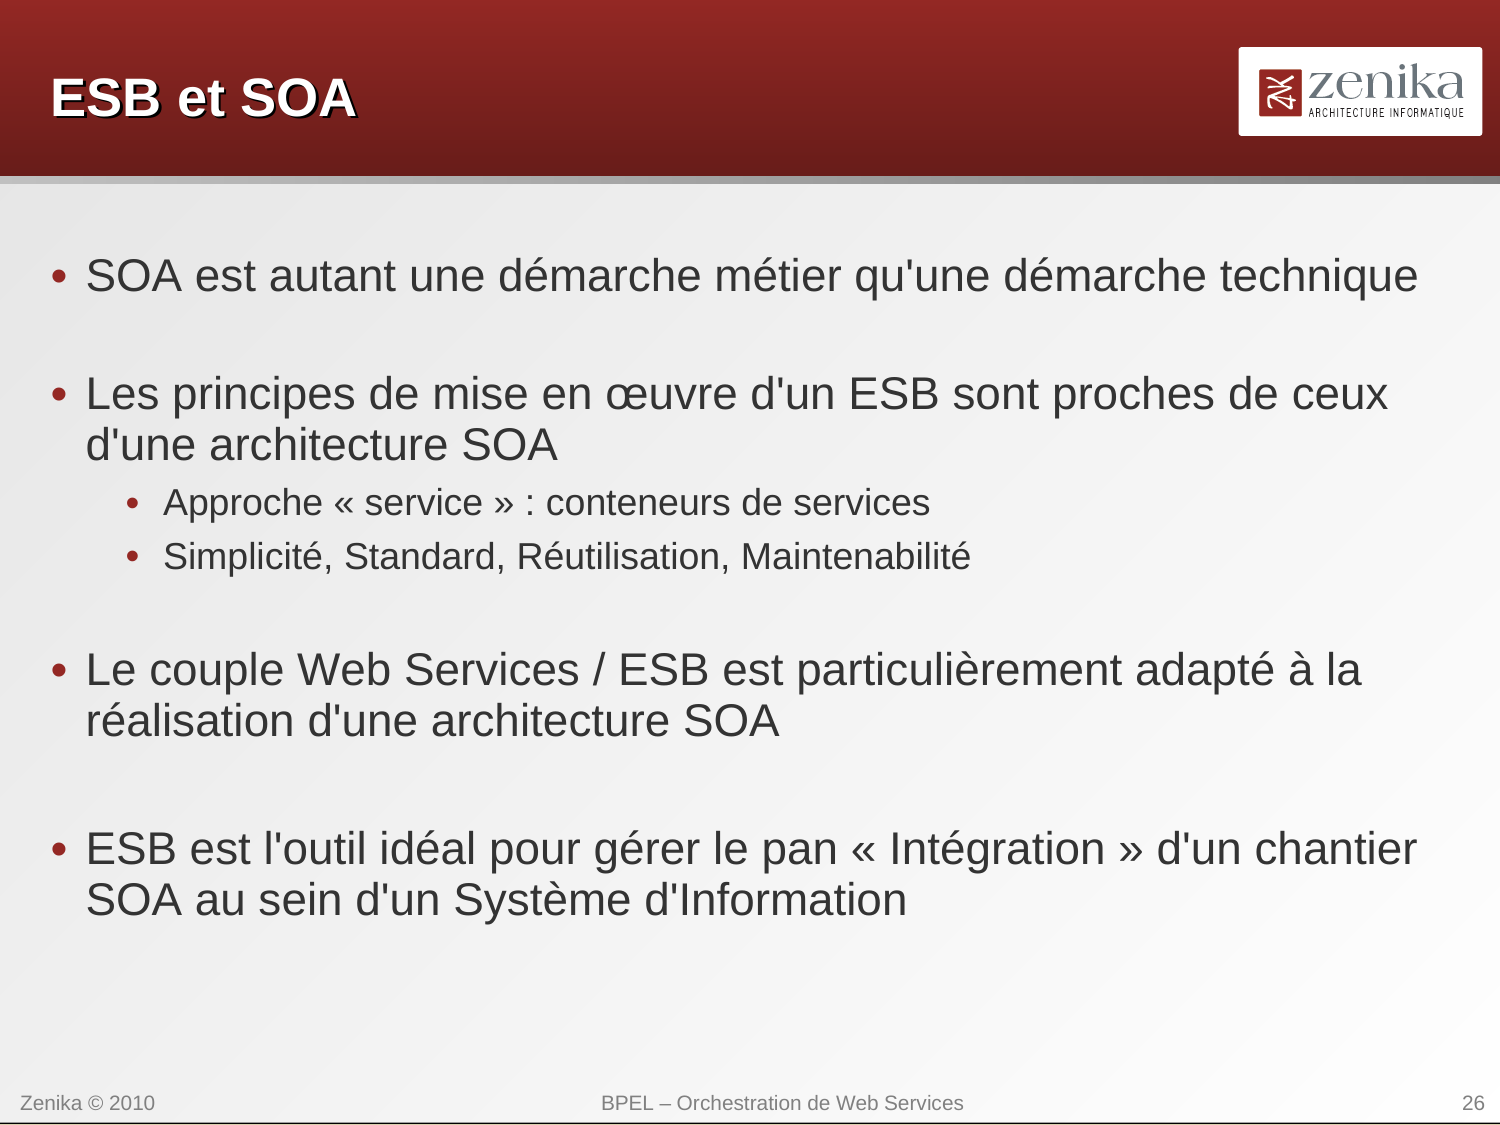

# ESB et SOA
SOA est autant une démarche métier qu'une démarche technique
Les principes de mise en œuvre d'un ESB sont proches de ceux d'une architecture SOA
Approche « service » : conteneurs de services
Simplicité, Standard, Réutilisation, Maintenabilité
Le couple Web Services / ESB est particulièrement adapté à la réalisation d'une architecture SOA
ESB est l'outil idéal pour gérer le pan « Intégration » d'un chantier SOA au sein d'un Système d'Information